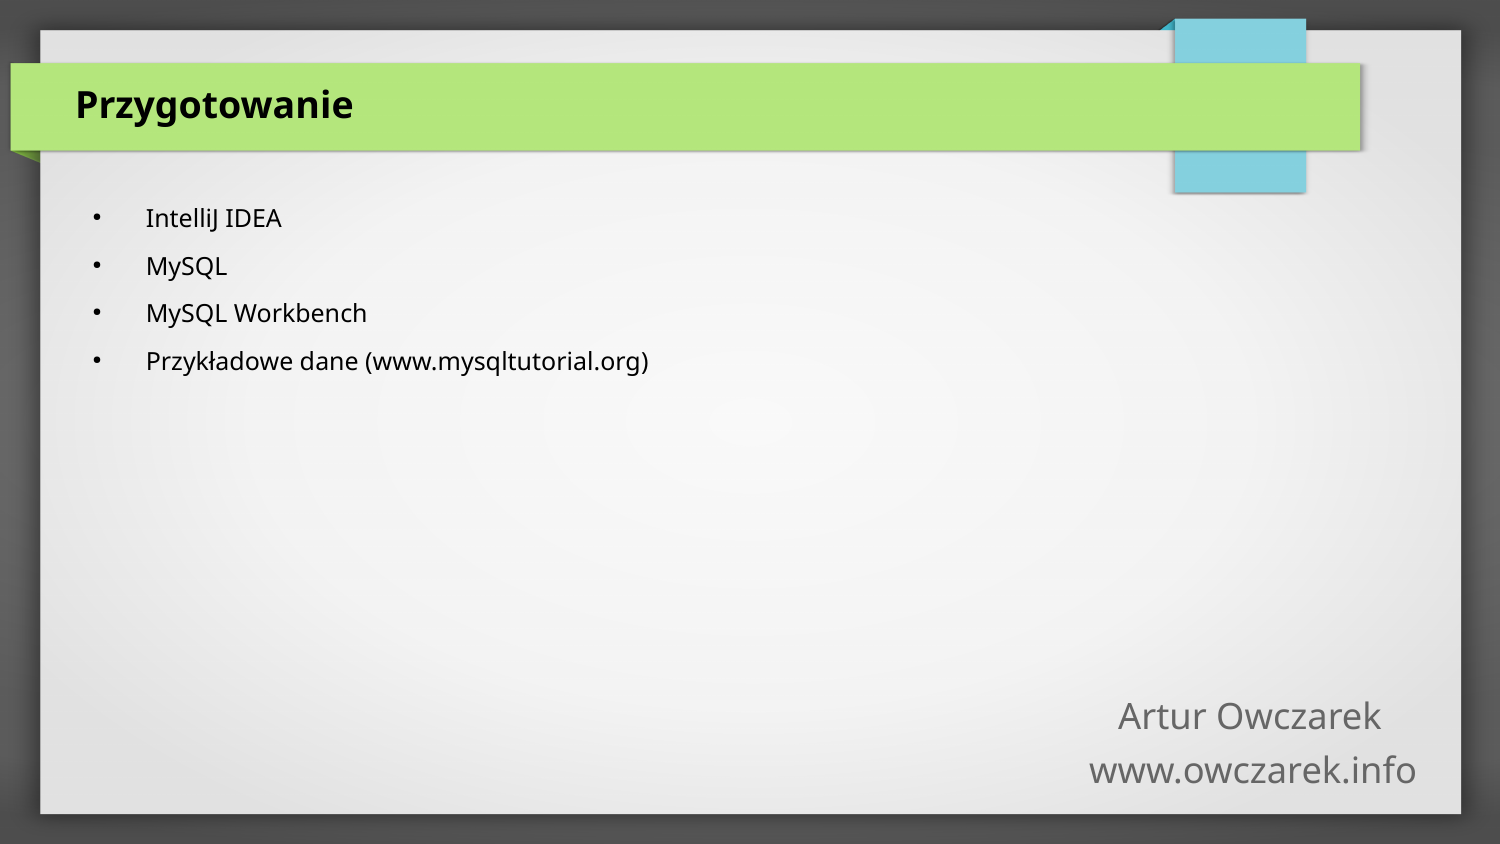

# Przygotowanie
IntelliJ IDEA
MySQL
MySQL Workbench
Przykładowe dane (www.mysqltutorial.org)
Artur Owczarek
www.owczarek.info